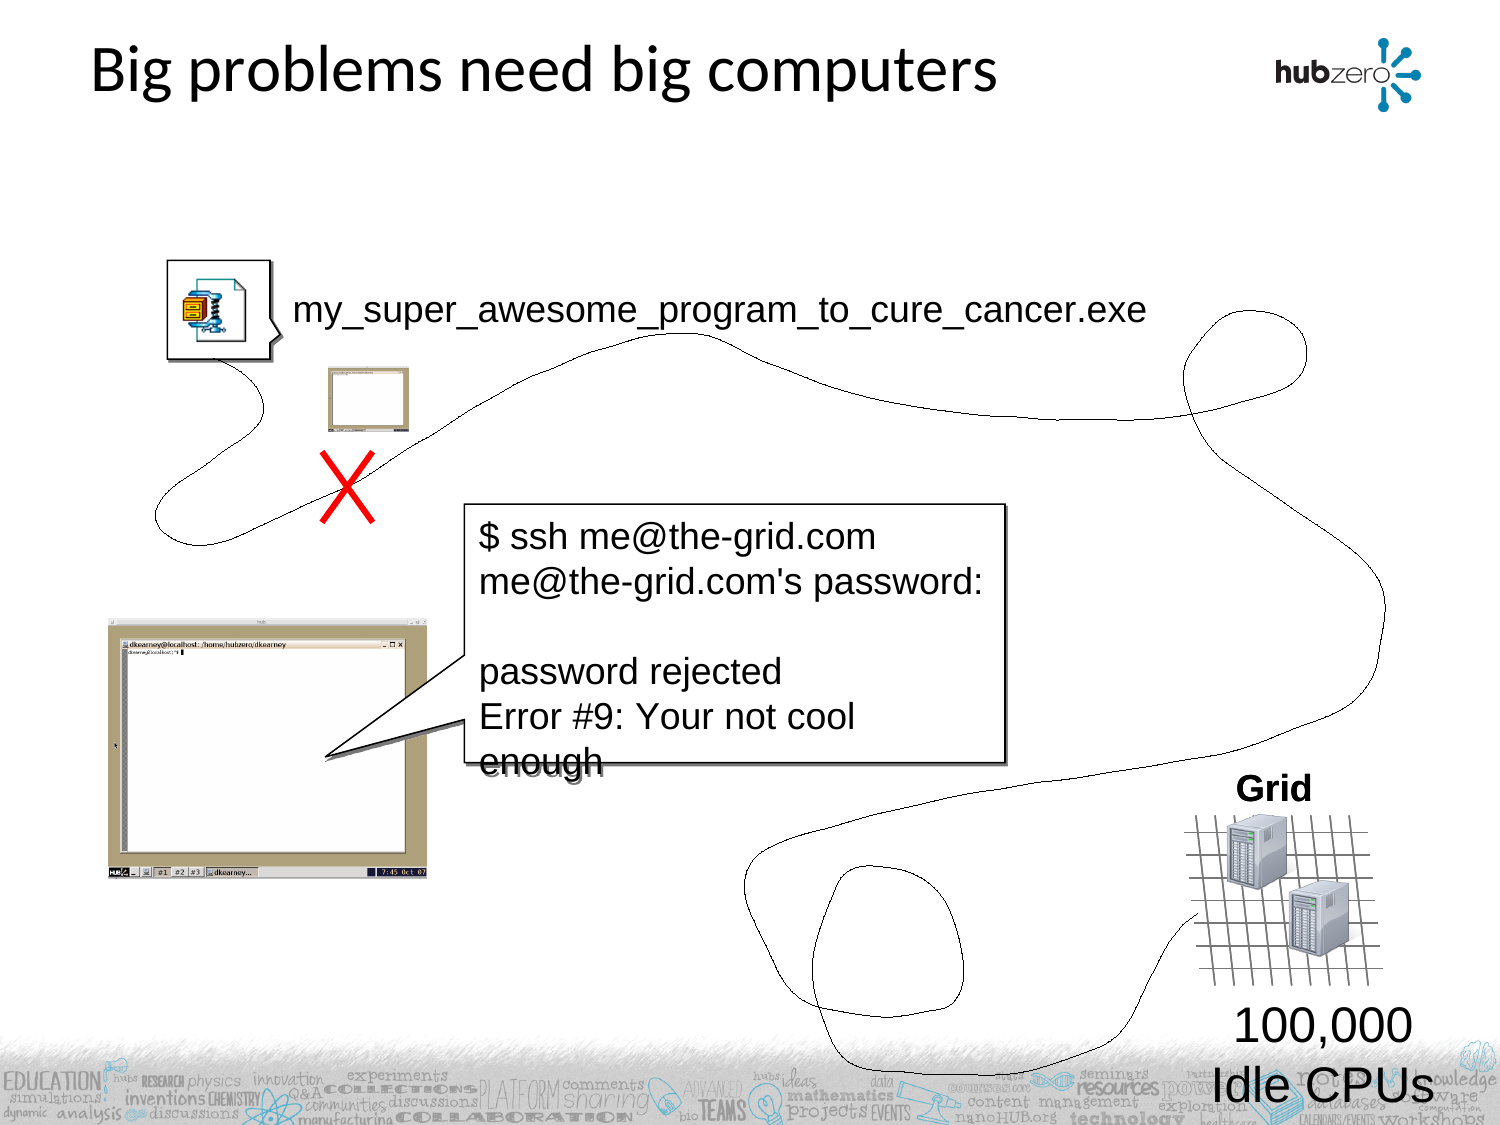

# Big problems need big computers
my_super_awesome_program_to_cure_cancer.exe
$ ssh me@the-grid.com
me@the-grid.com's password:
password rejected
Error #9: Your not cool enough
Grid
Grid
100,000
Idle CPUs